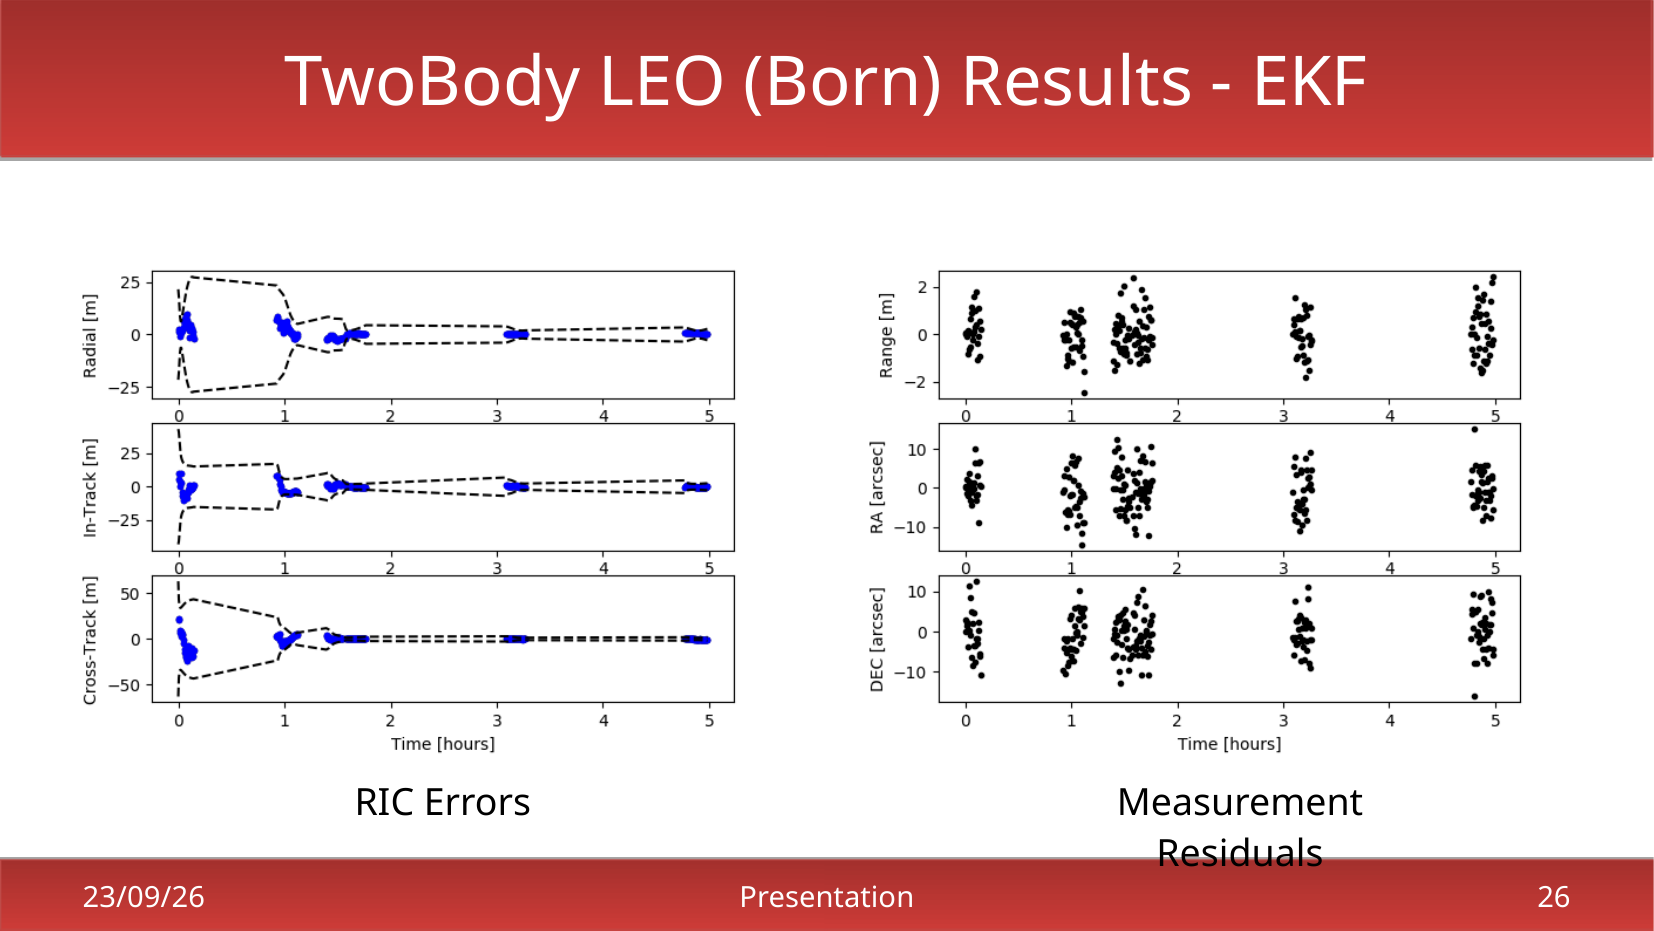

# TwoBody LEO (Born) Results - EKF
RIC Errors
Measurement Residuals
Presentation
26